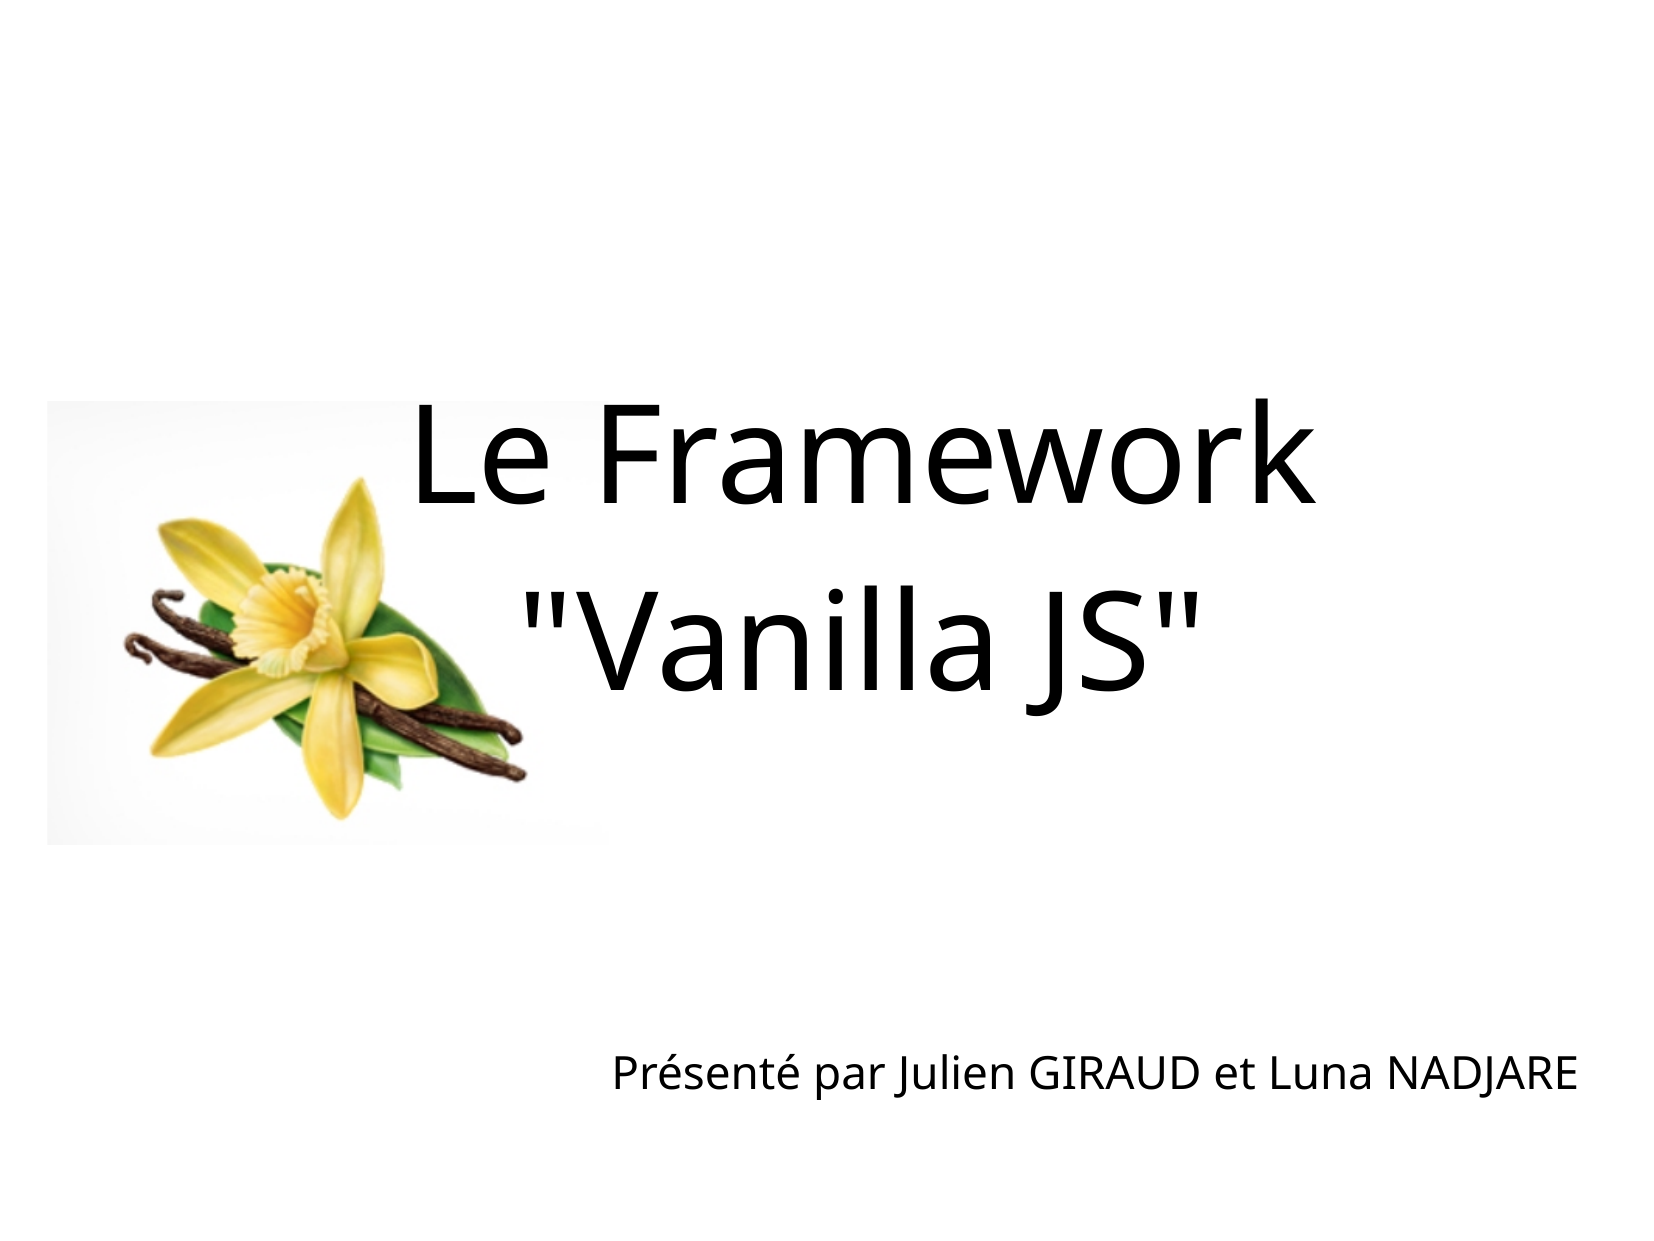

# Le Framework
"Vanilla JS"
Présenté par Julien GIRAUD et Luna NADJARE